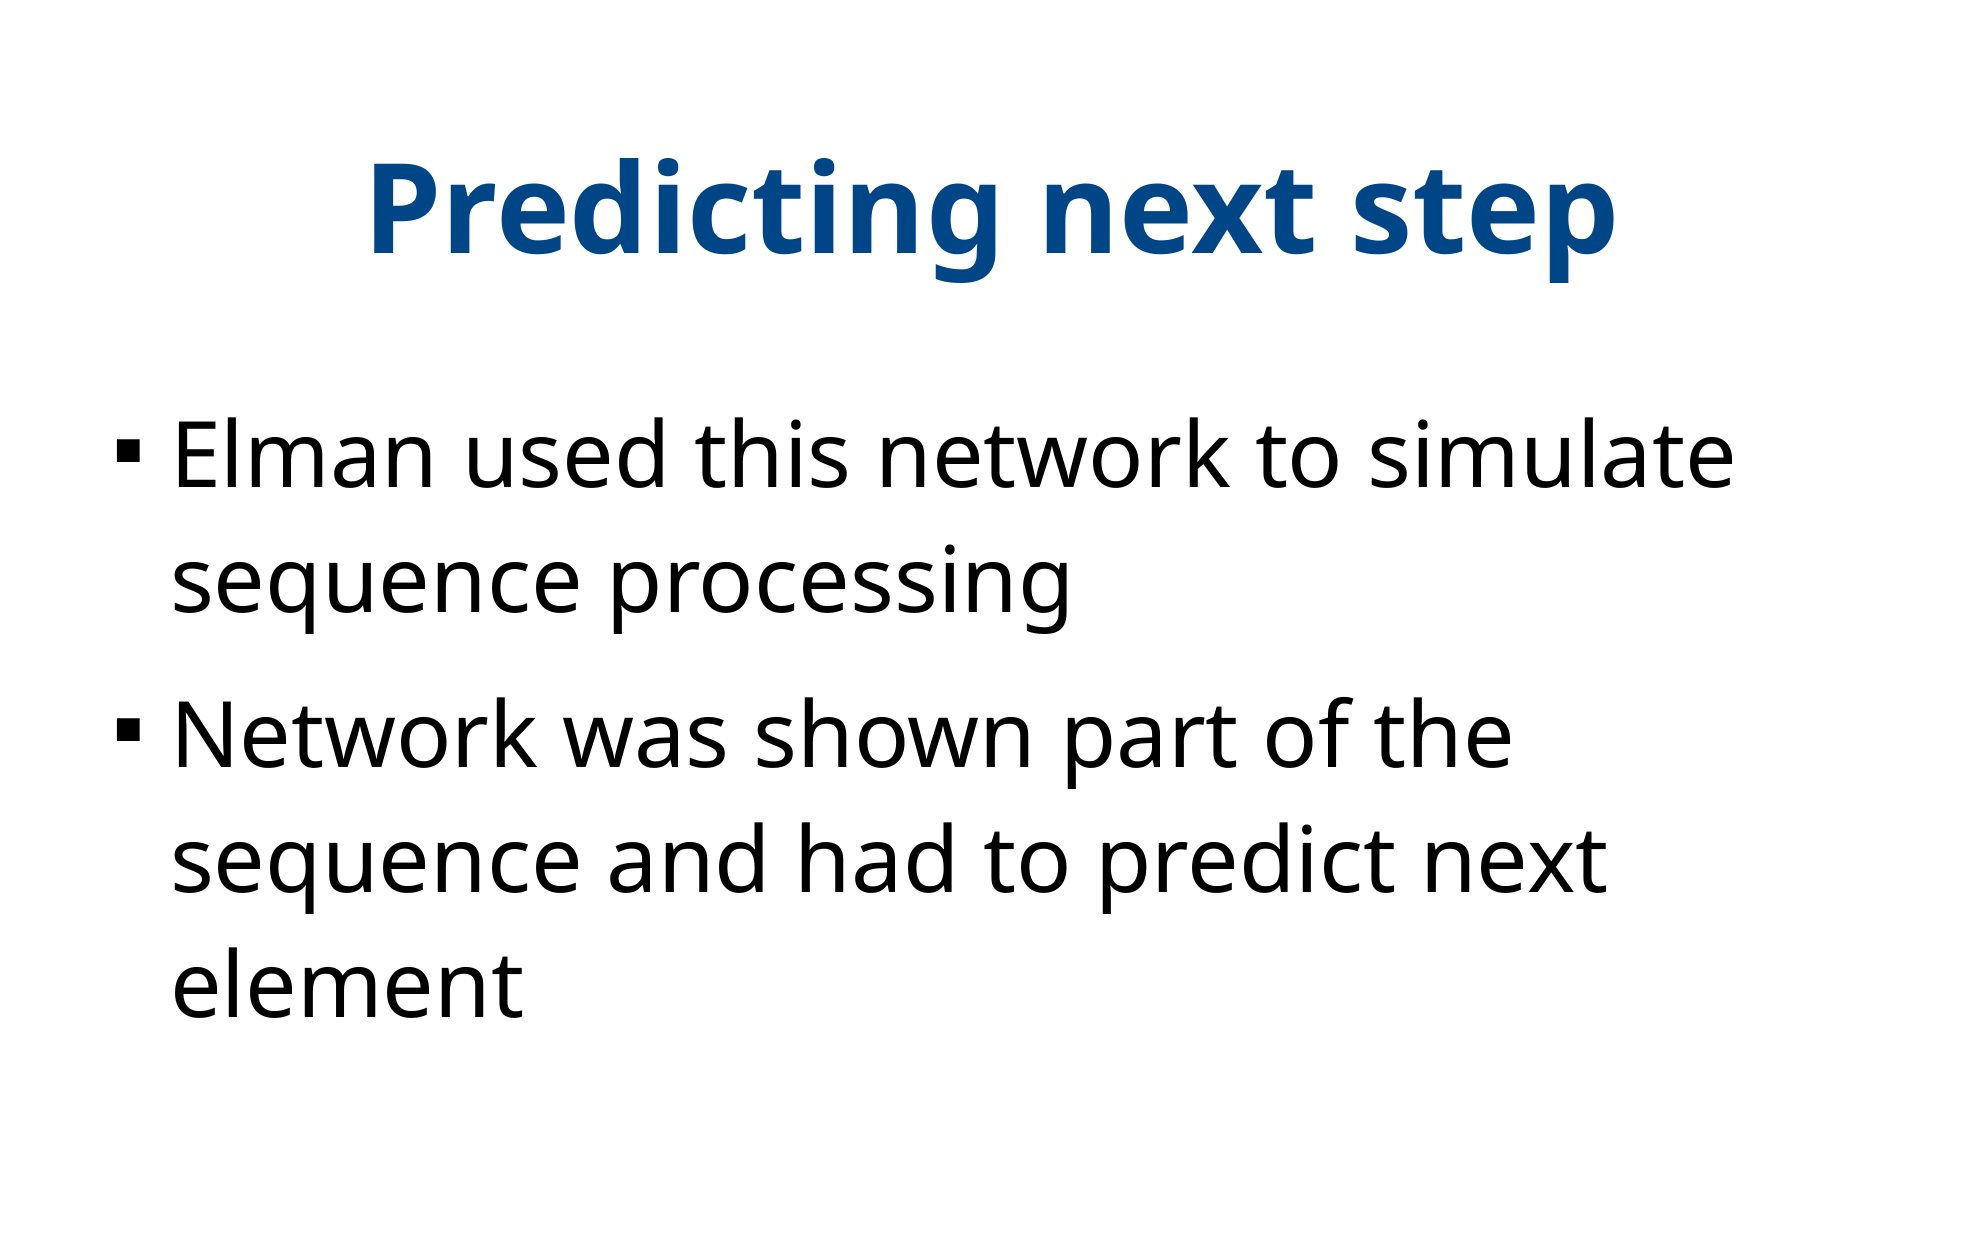

# Predicting next step
Elman used this network to simulate sequence processing
Network was shown part of the sequence and had to predict next element